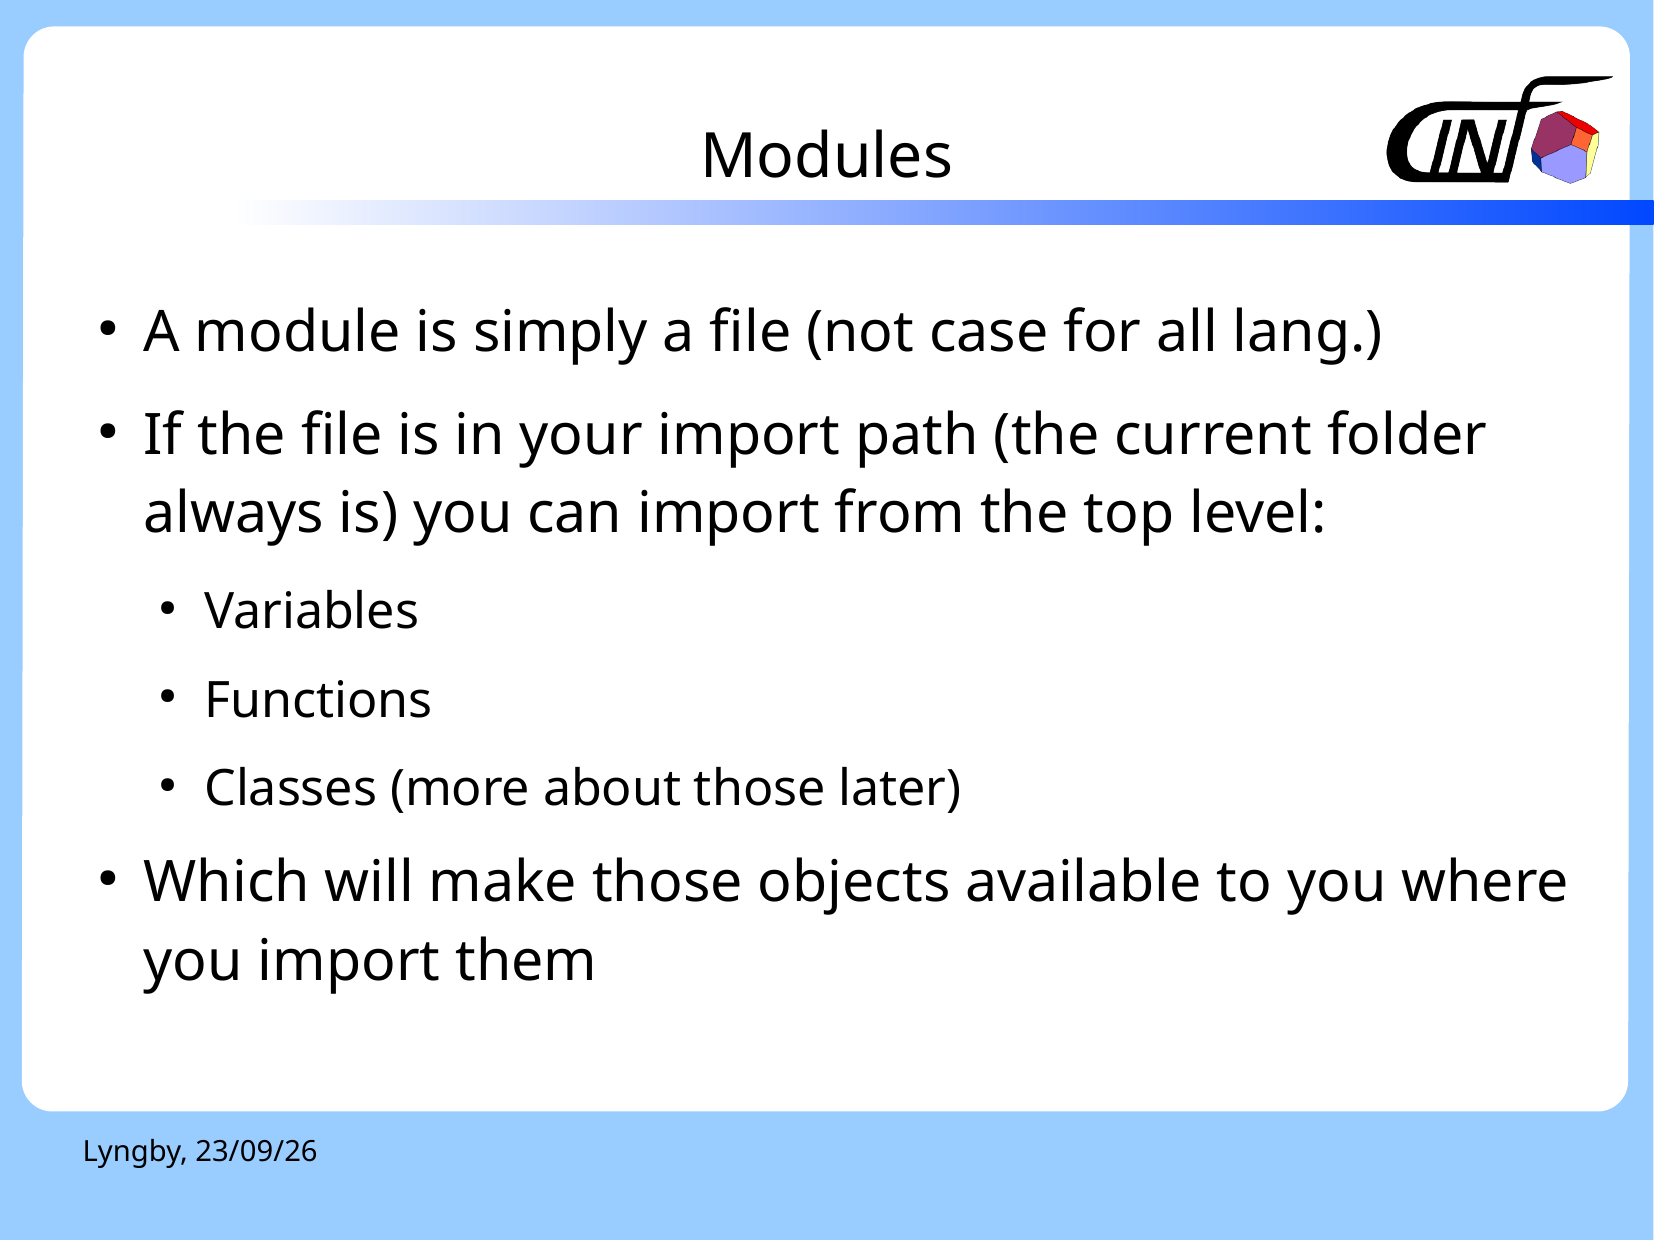

# Modules
A module is simply a file (not case for all lang.)
If the file is in your import path (the current folder always is) you can import from the top level:
Variables
Functions
Classes (more about those later)
Which will make those objects available to you where you import them